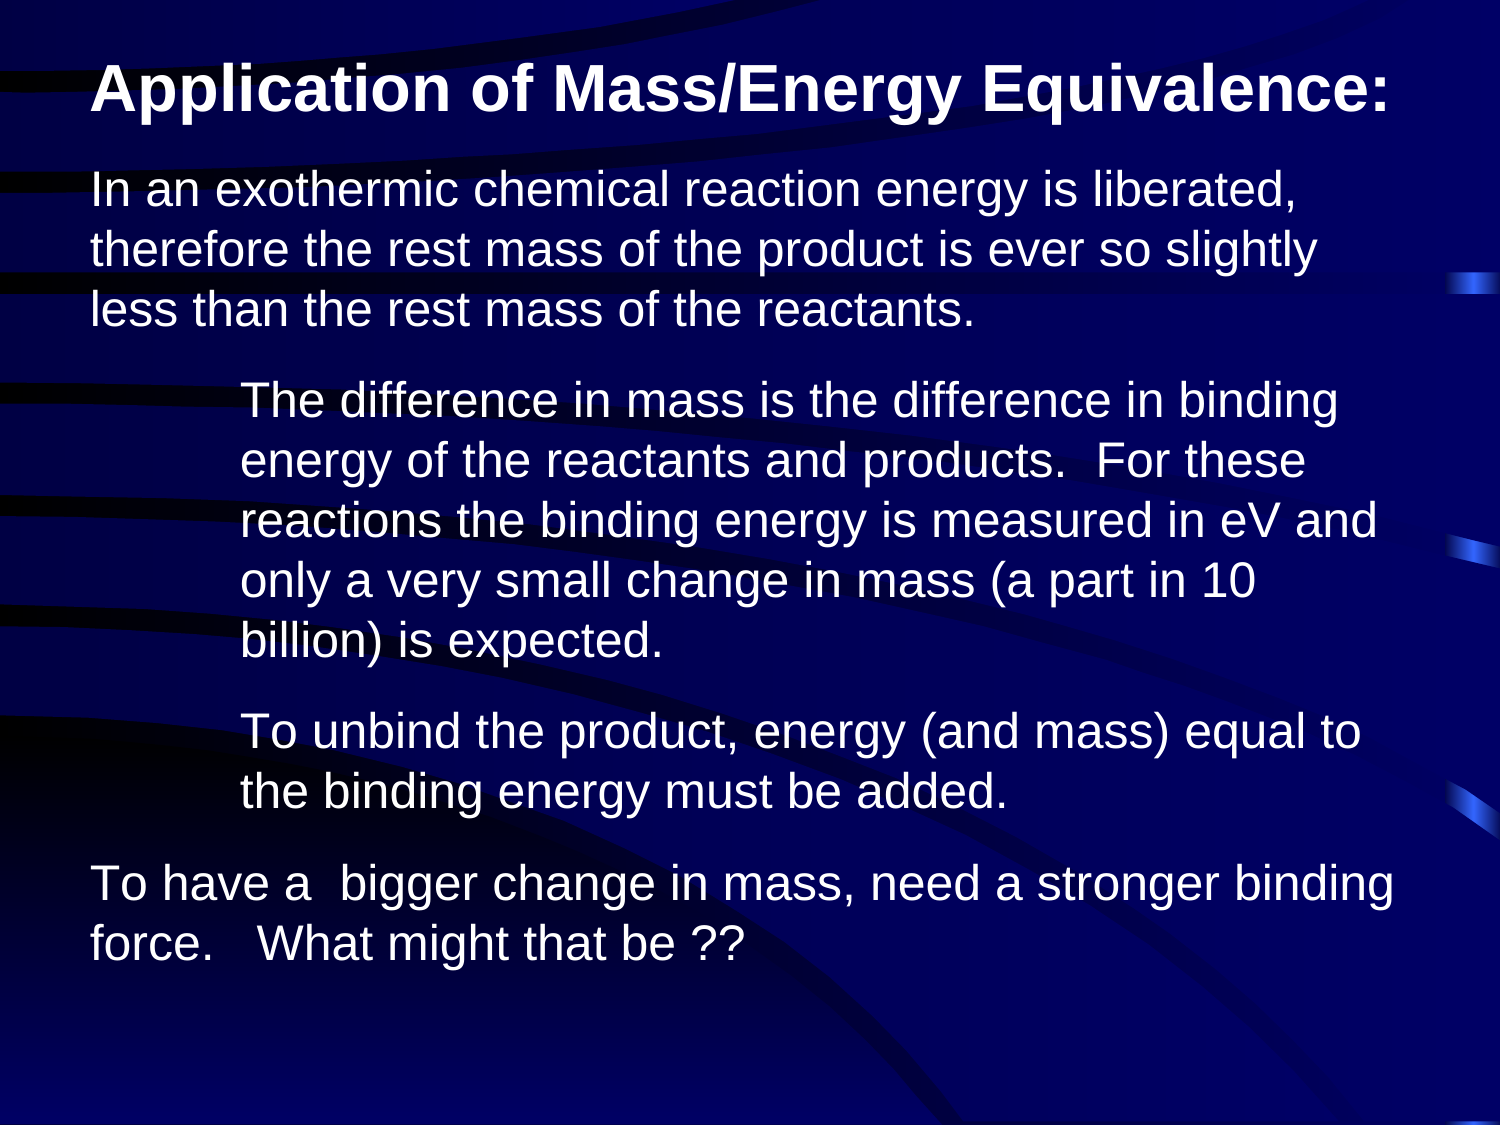

Application of Mass/Energy Equivalence:
In an exothermic chemical reaction energy is liberated, therefore the rest mass of the product is ever so slightly less than the rest mass of the reactants.
	The difference in mass is the difference in binding 	energy of the reactants and products. For these 	reactions the binding energy is measured in eV and 	only a very small change in mass (a part in 10 		billion) is expected.
	To unbind the product, energy (and mass) equal to 	the binding energy must be added.
To have a bigger change in mass, need a stronger binding force. What might that be ??